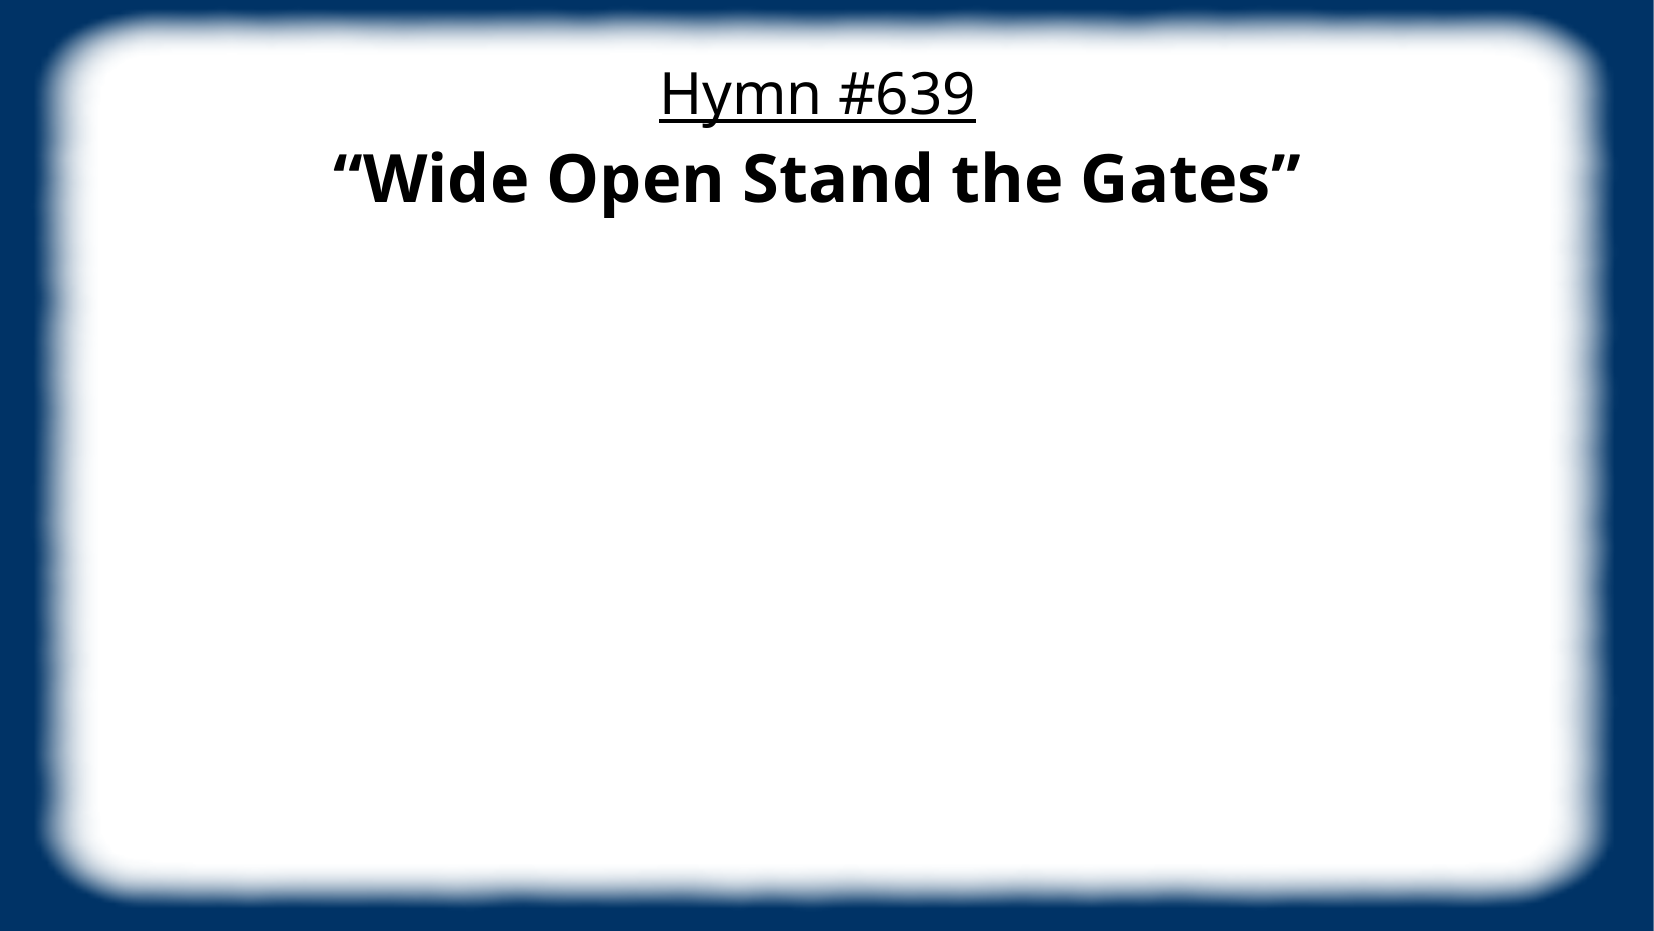

Hymn #639
“Wide Open Stand the Gates”